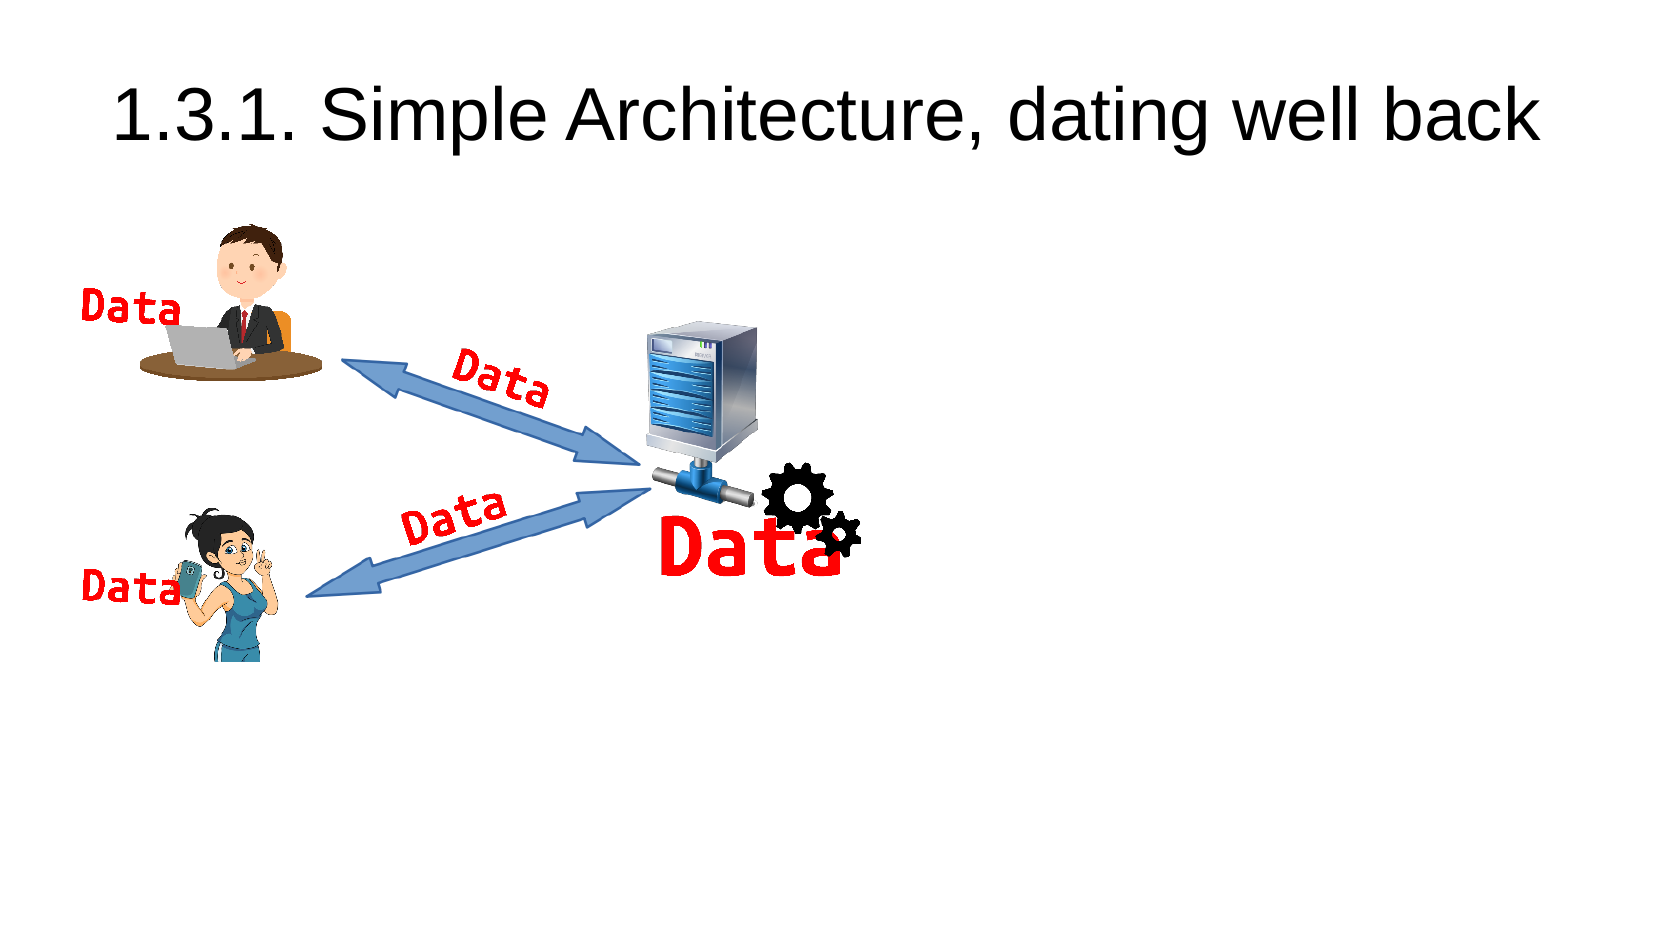

# 1.3.1. Simple Architecture, dating well back